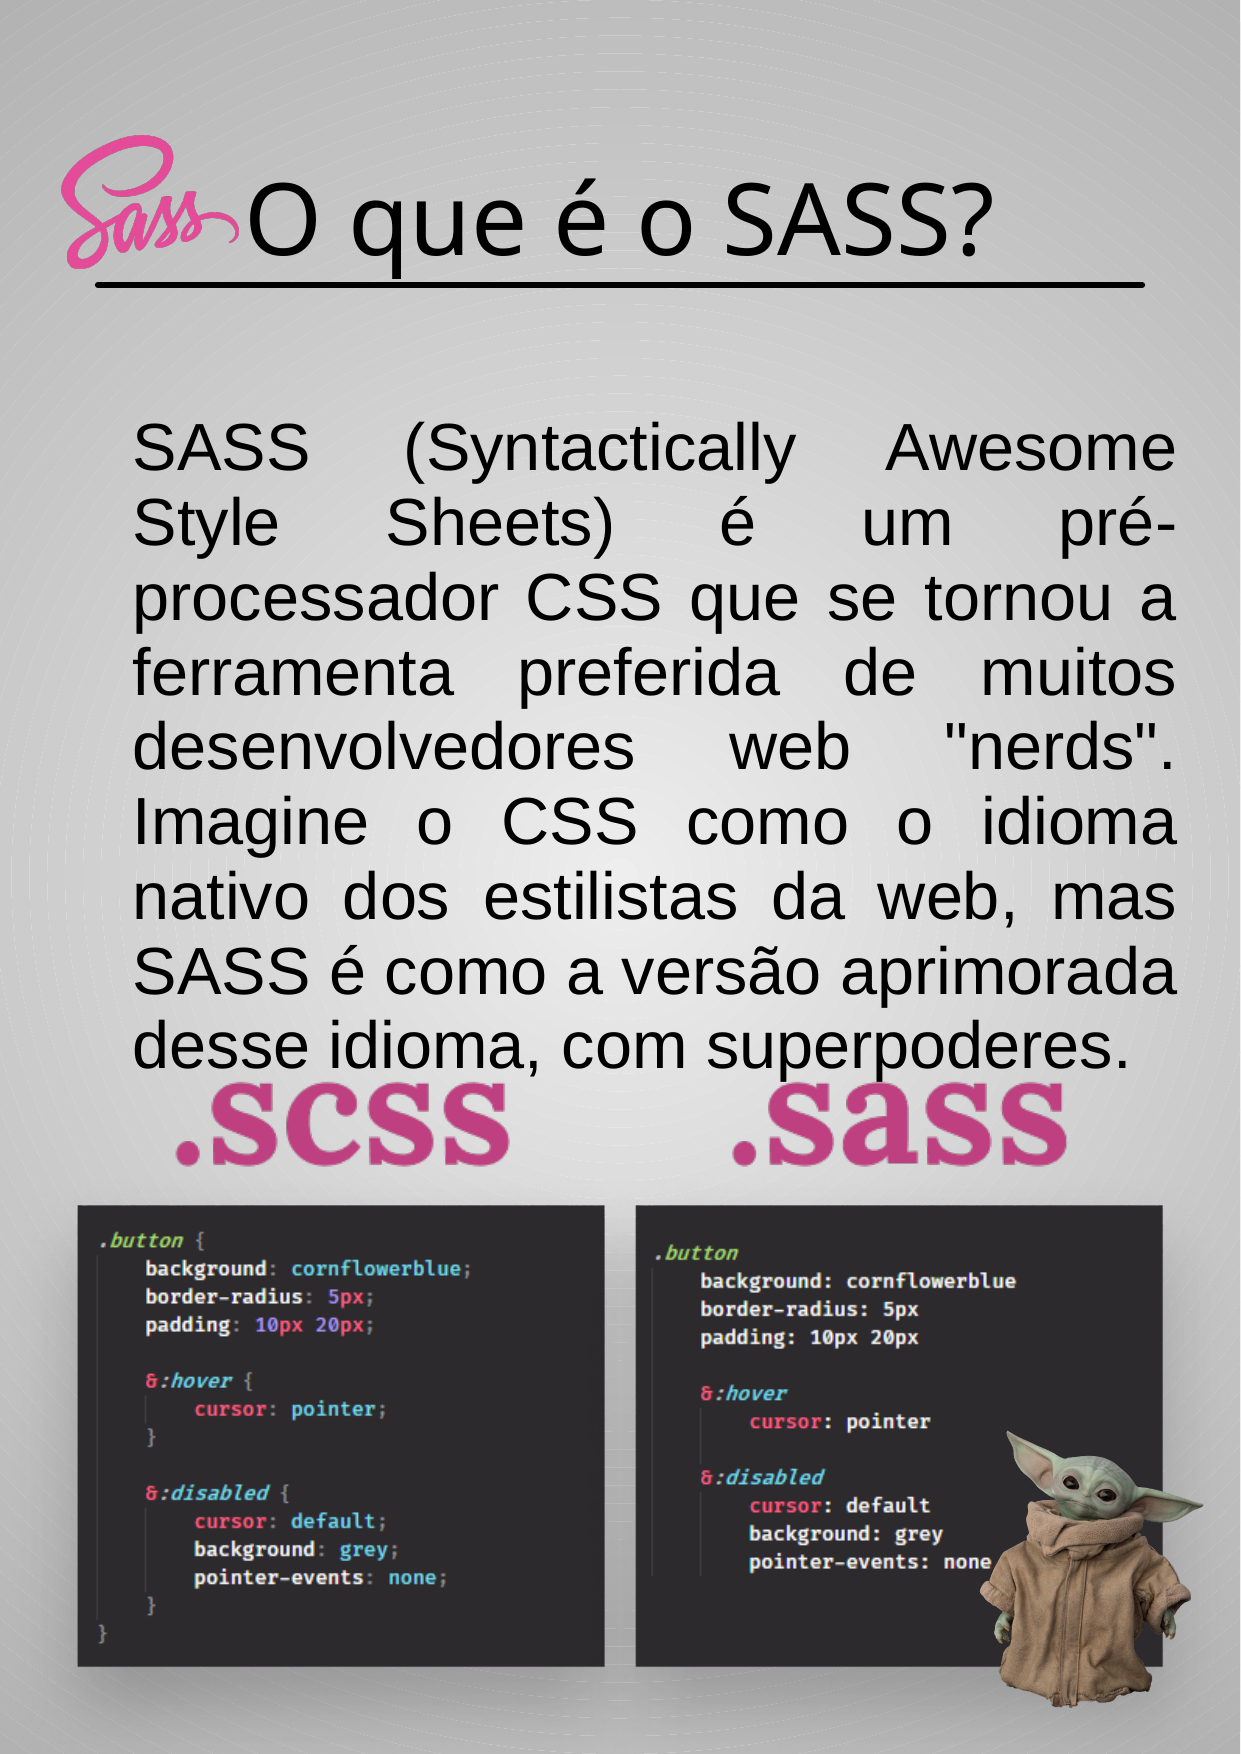

# O que é o SASS?
SASS (Syntactically Awesome Style Sheets) é um pré-processador CSS que se tornou a ferramenta preferida de muitos desenvolvedores web "nerds". Imagine o CSS como o idioma nativo dos estilistas da web, mas SASS é como a versão aprimorada desse idioma, com superpoderes.